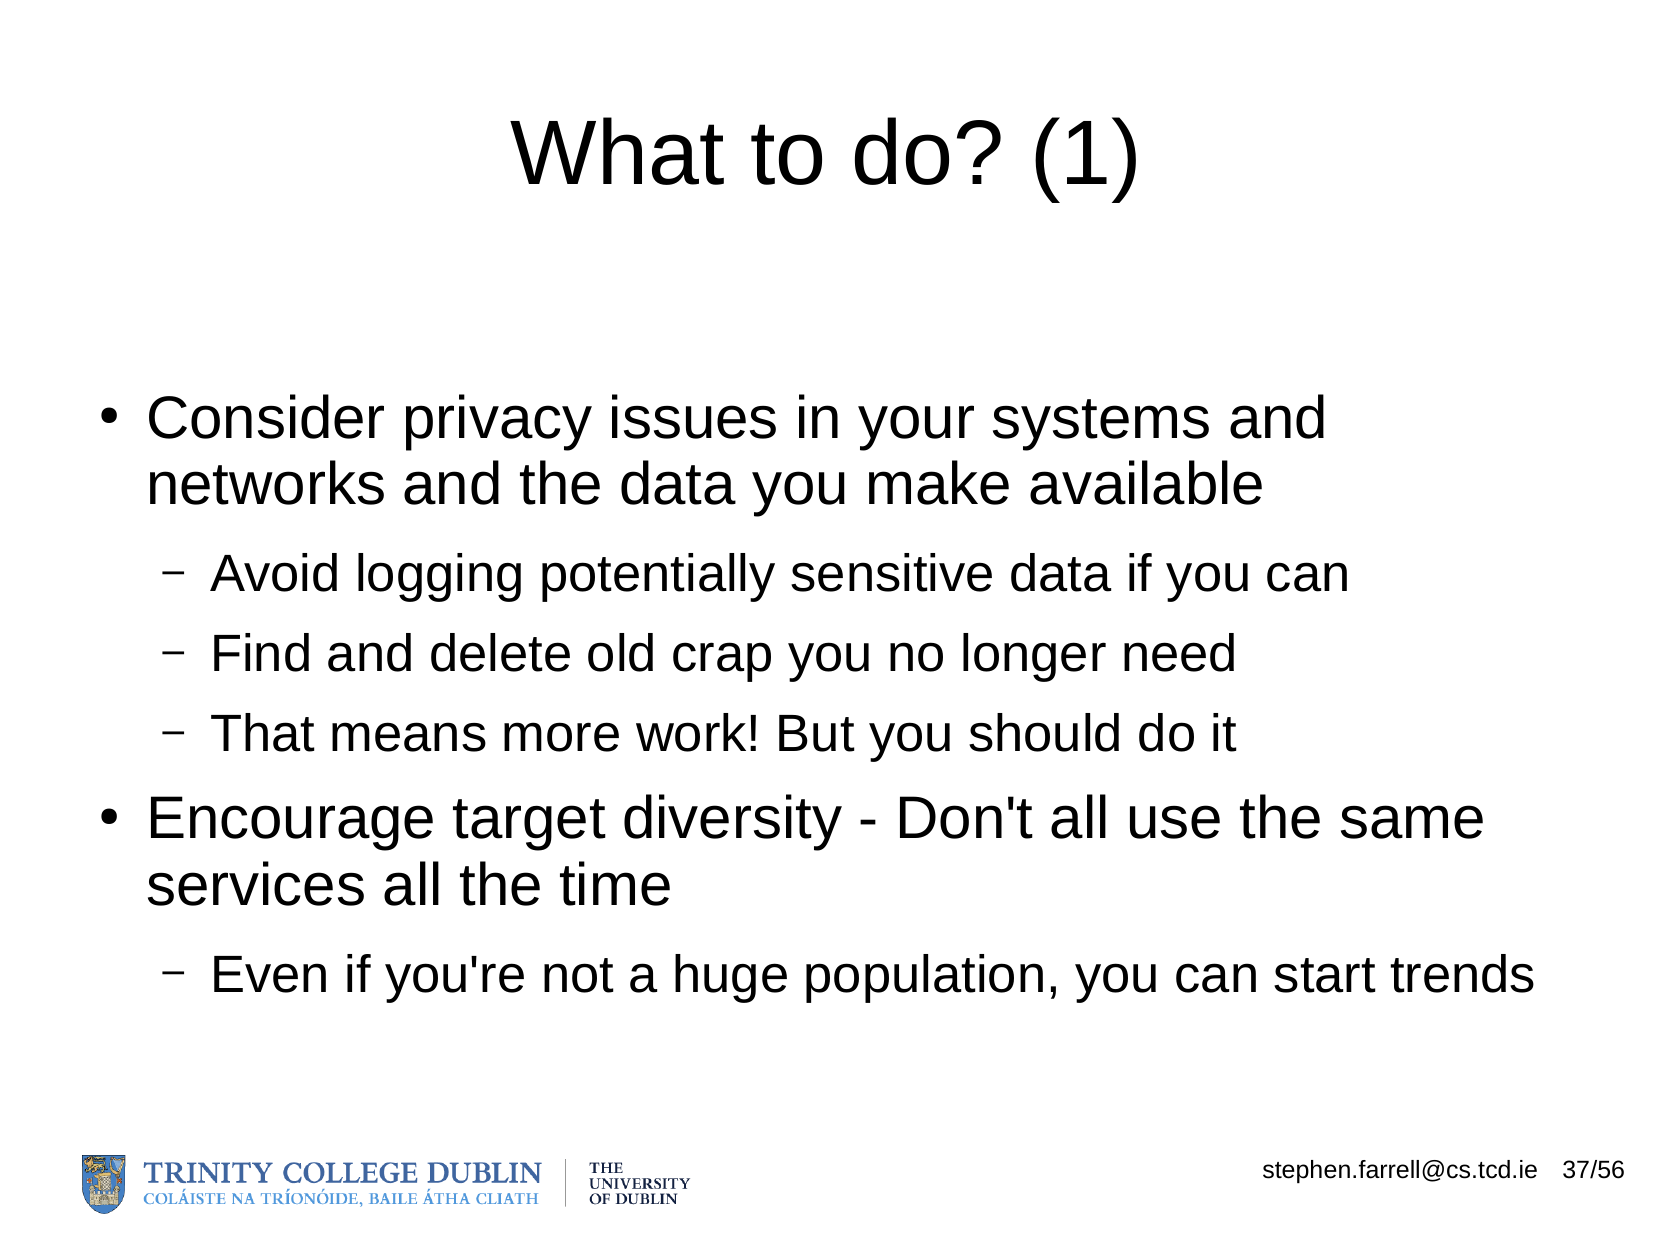

# What to do? (1)
Consider privacy issues in your systems and networks and the data you make available
Avoid logging potentially sensitive data if you can
Find and delete old crap you no longer need
That means more work! But you should do it
Encourage target diversity - Don't all use the same services all the time
Even if you're not a huge population, you can start trends